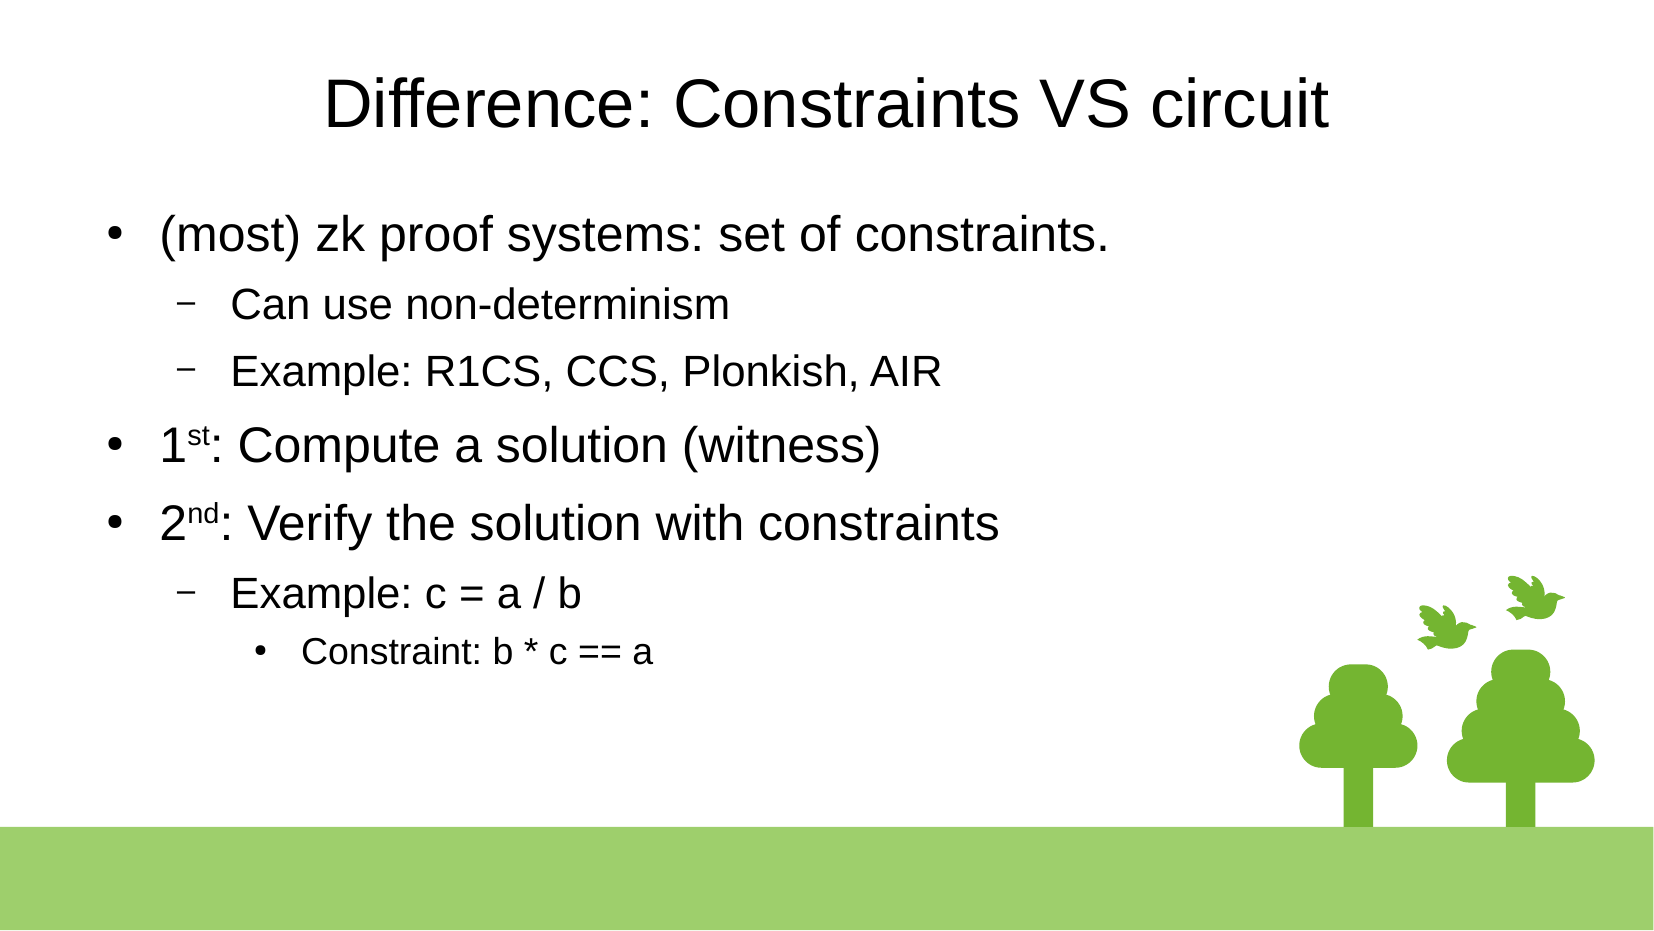

# Difference: Constraints VS circuit
(most) zk proof systems: set of constraints.
Can use non-determinism
Example: R1CS, CCS, Plonkish, AIR
1st: Compute a solution (witness)
2nd: Verify the solution with constraints
Example: c = a / b
Constraint: b * c == a